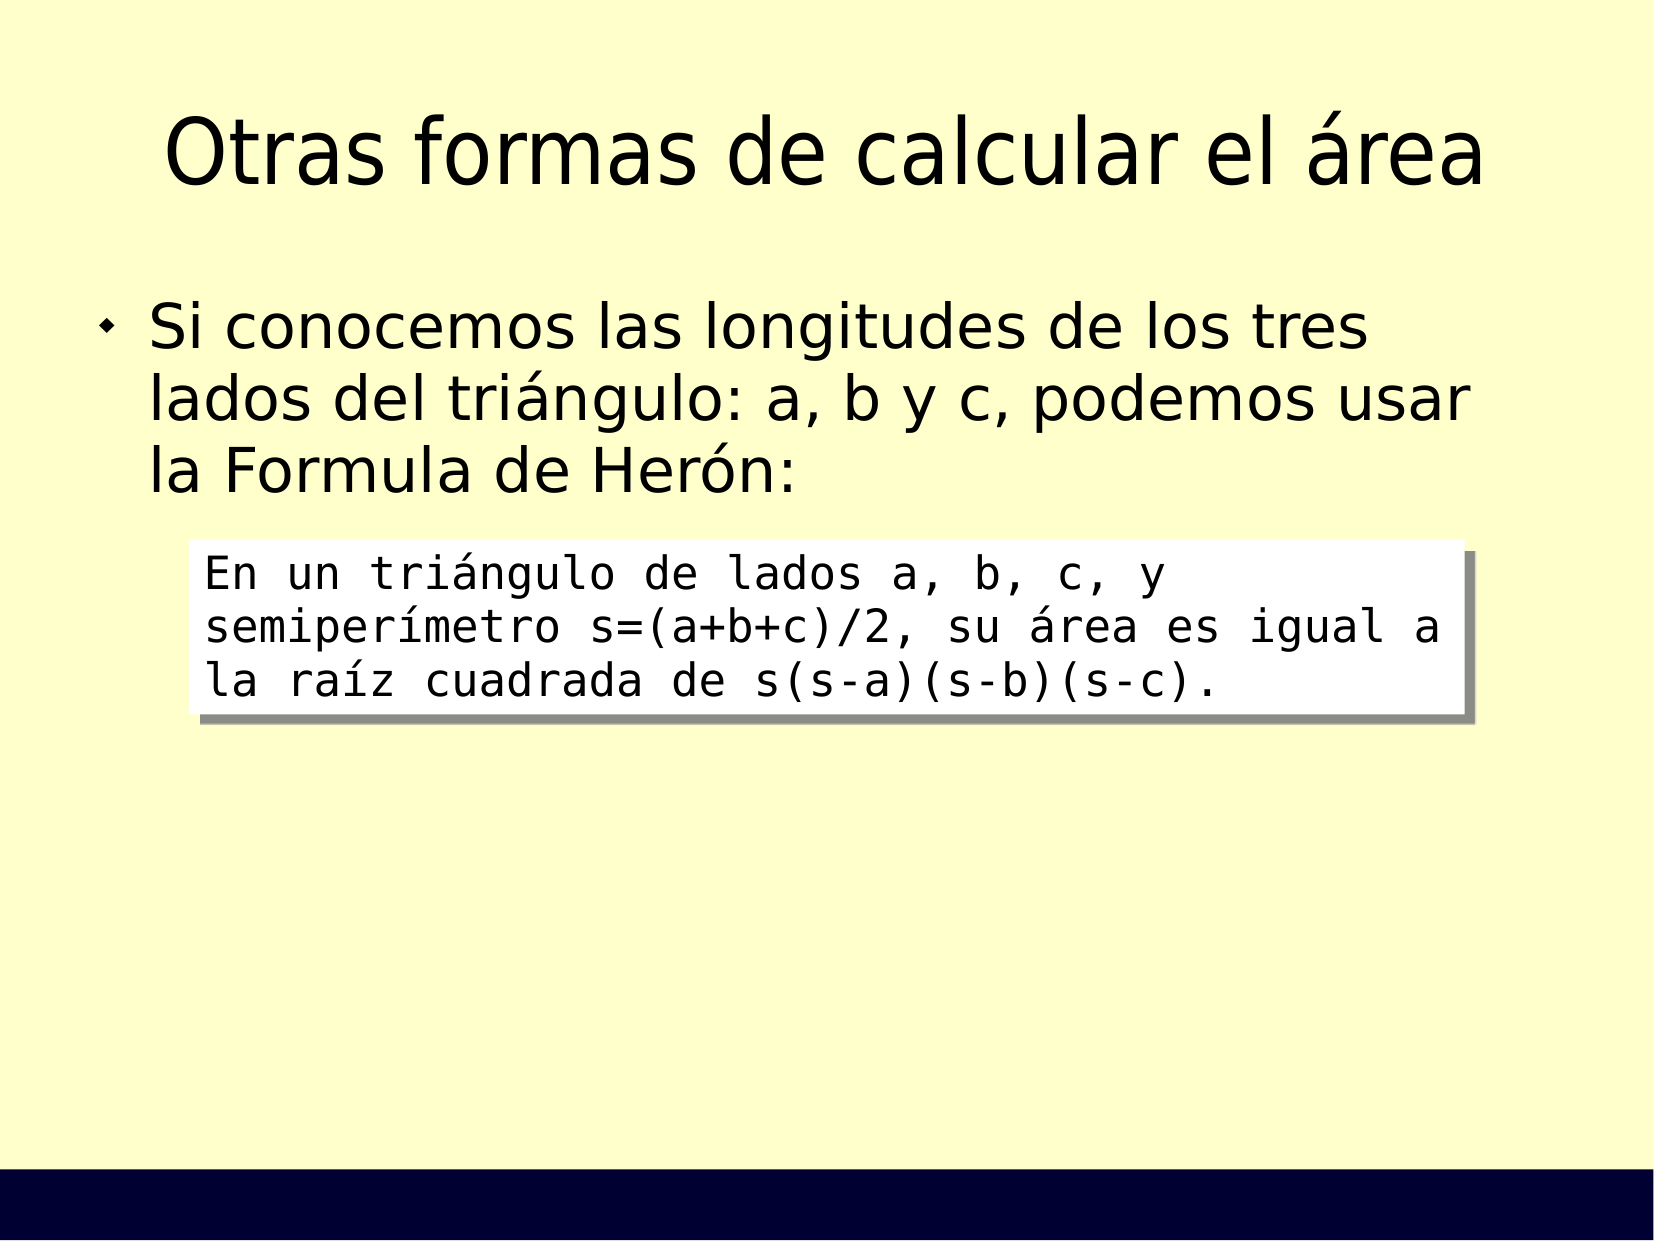

# Otras formas de calcular el área
Si conocemos las longitudes de los tres lados del triángulo: a, b y c, podemos usar la Formula de Herón:
En un triángulo de lados a, b, c, y semiperímetro s=(a+b+c)/2, su área es igual a la raíz cuadrada de s(s-a)(s-b)(s-c).